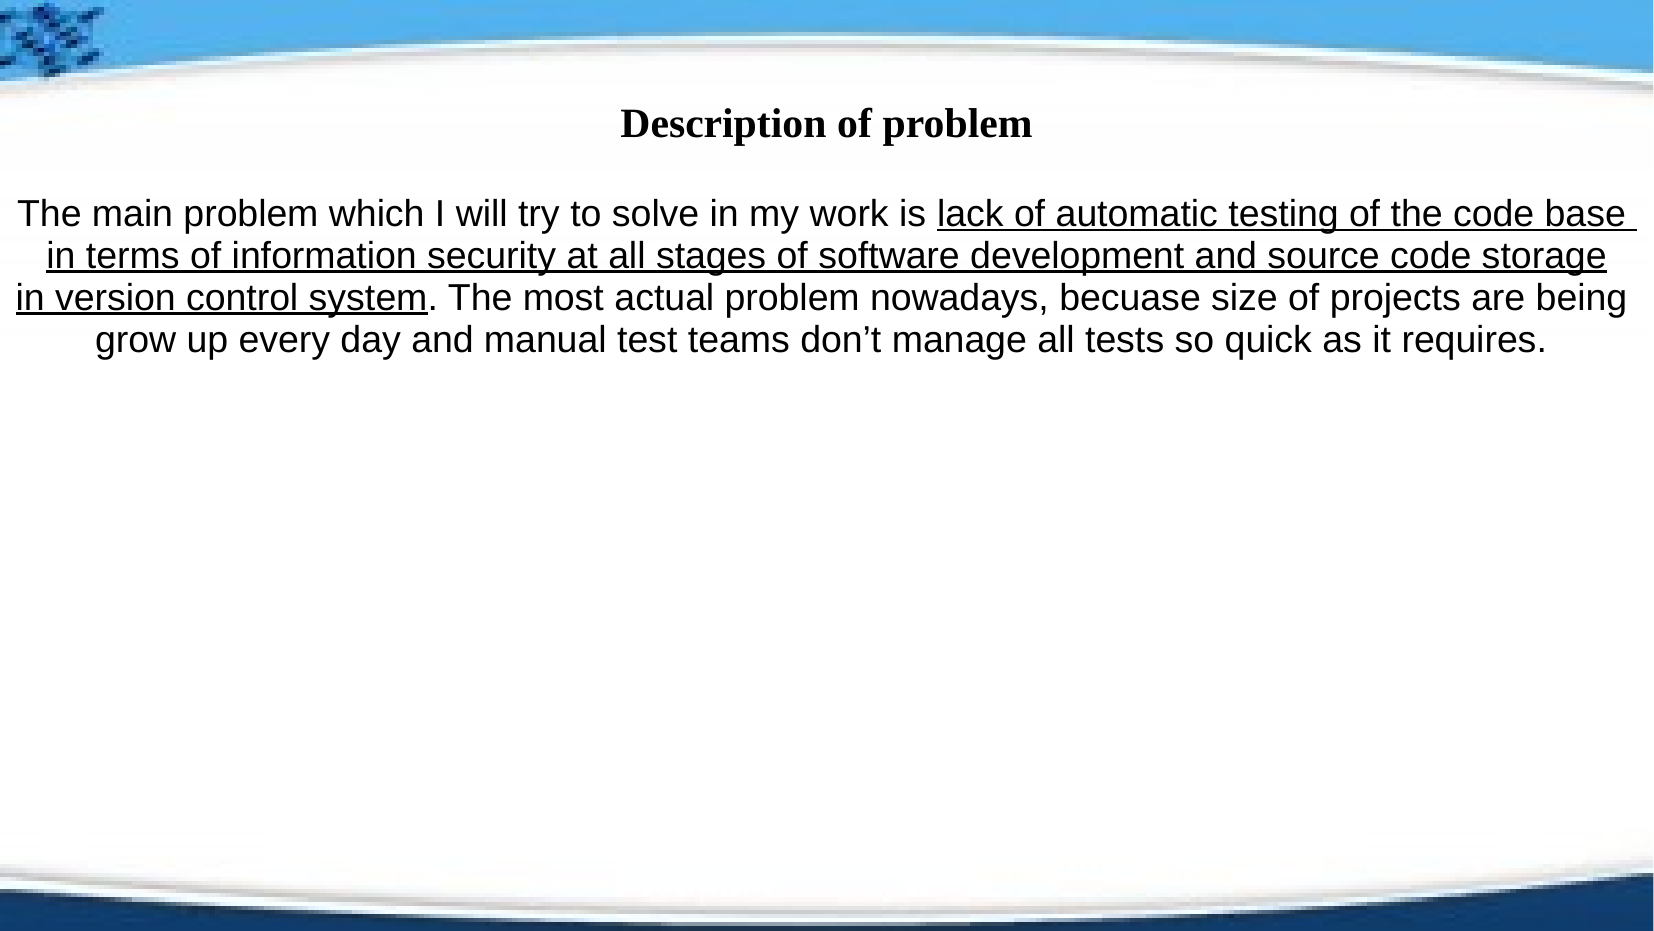

Description of problem
The main problem which I will try to solve in my work is lack of automatic testing of the code base
in terms of information security at all stages of software development and source code storage
in version control system. The most actual problem nowadays, becuase size of projects are being
grow up every day and manual test teams don’t manage all tests so quick as it requires.